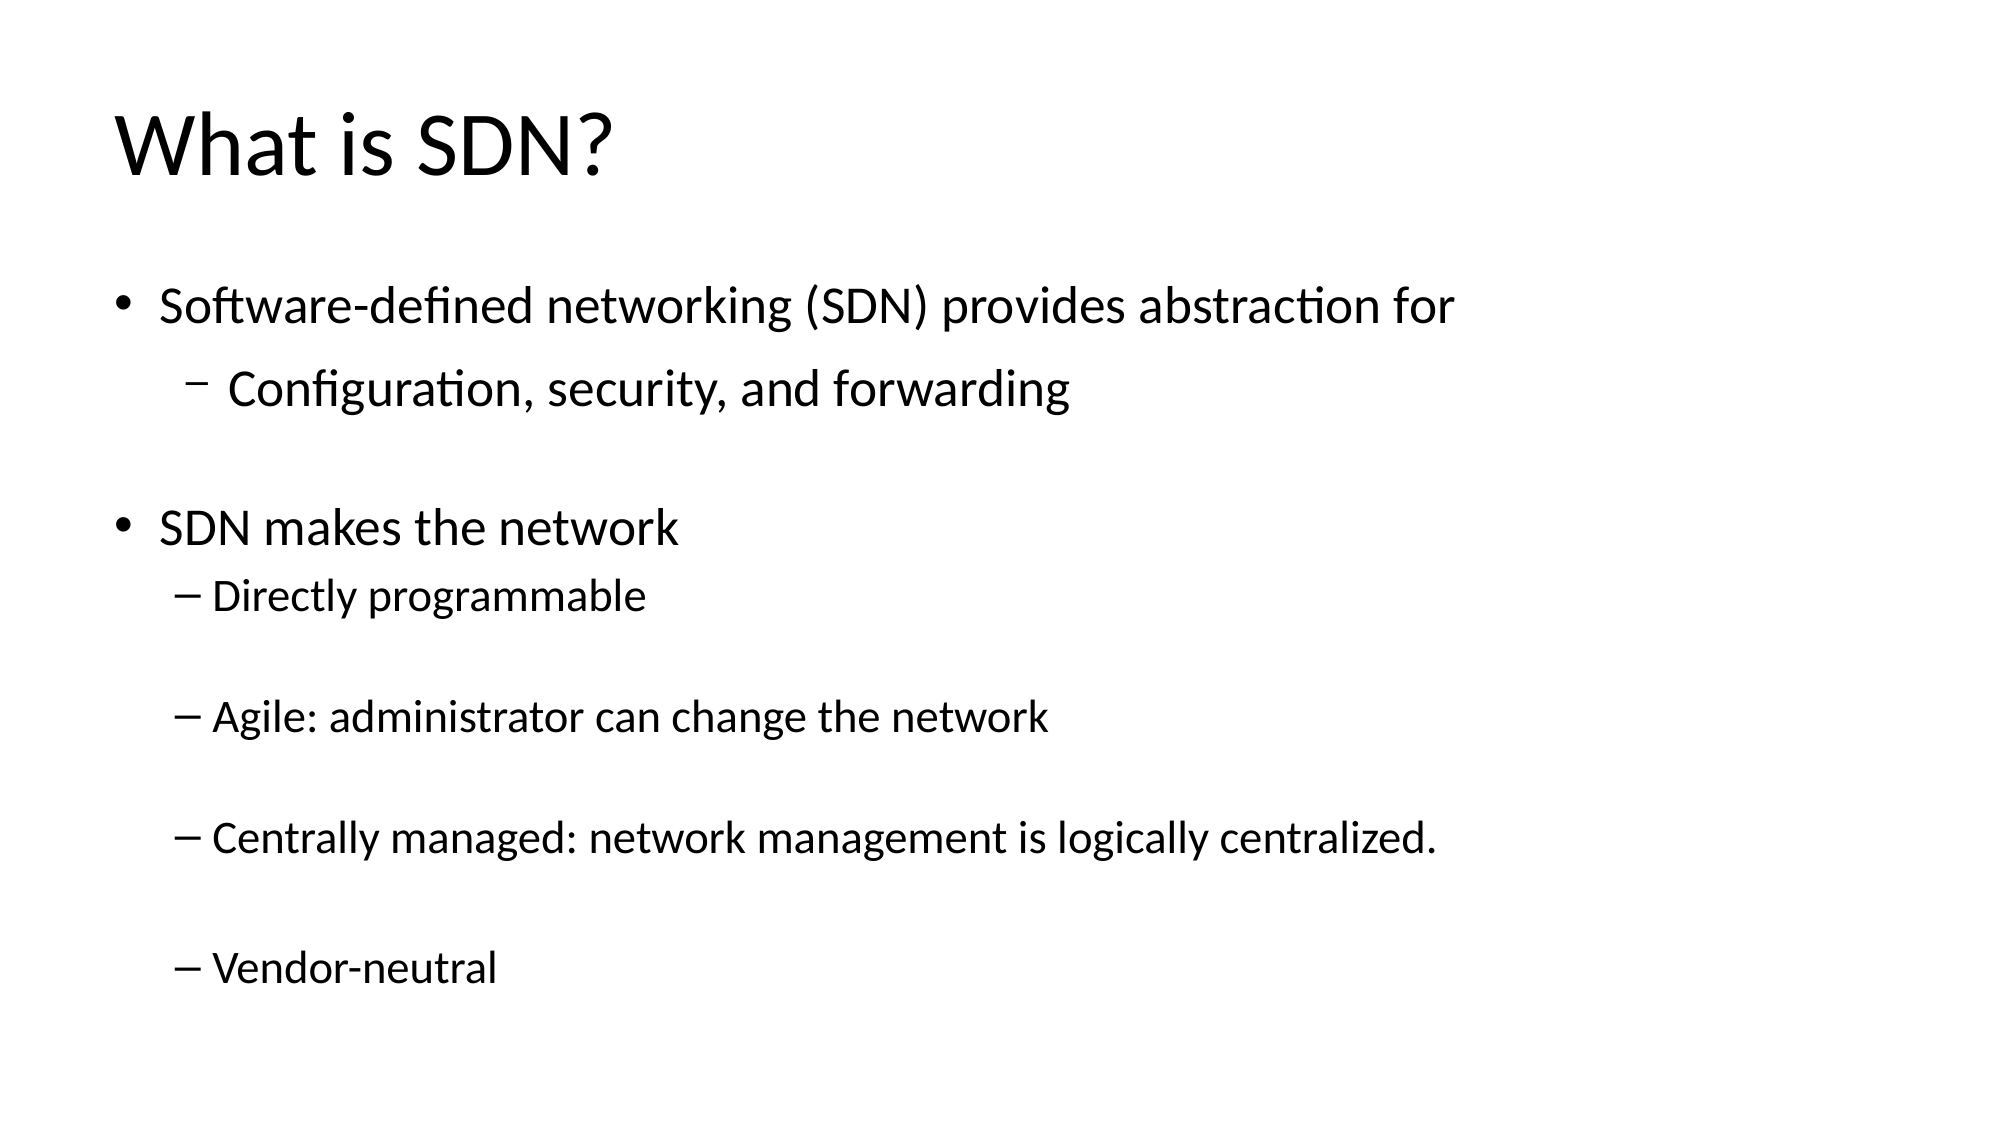

# What is SDN?
Software-defined networking (SDN) provides abstraction for
Configuration, security, and forwarding
SDN makes the network
Directly programmable
Agile: administrator can change the network
Centrally managed: network management is logically centralized.
Vendor-neutral